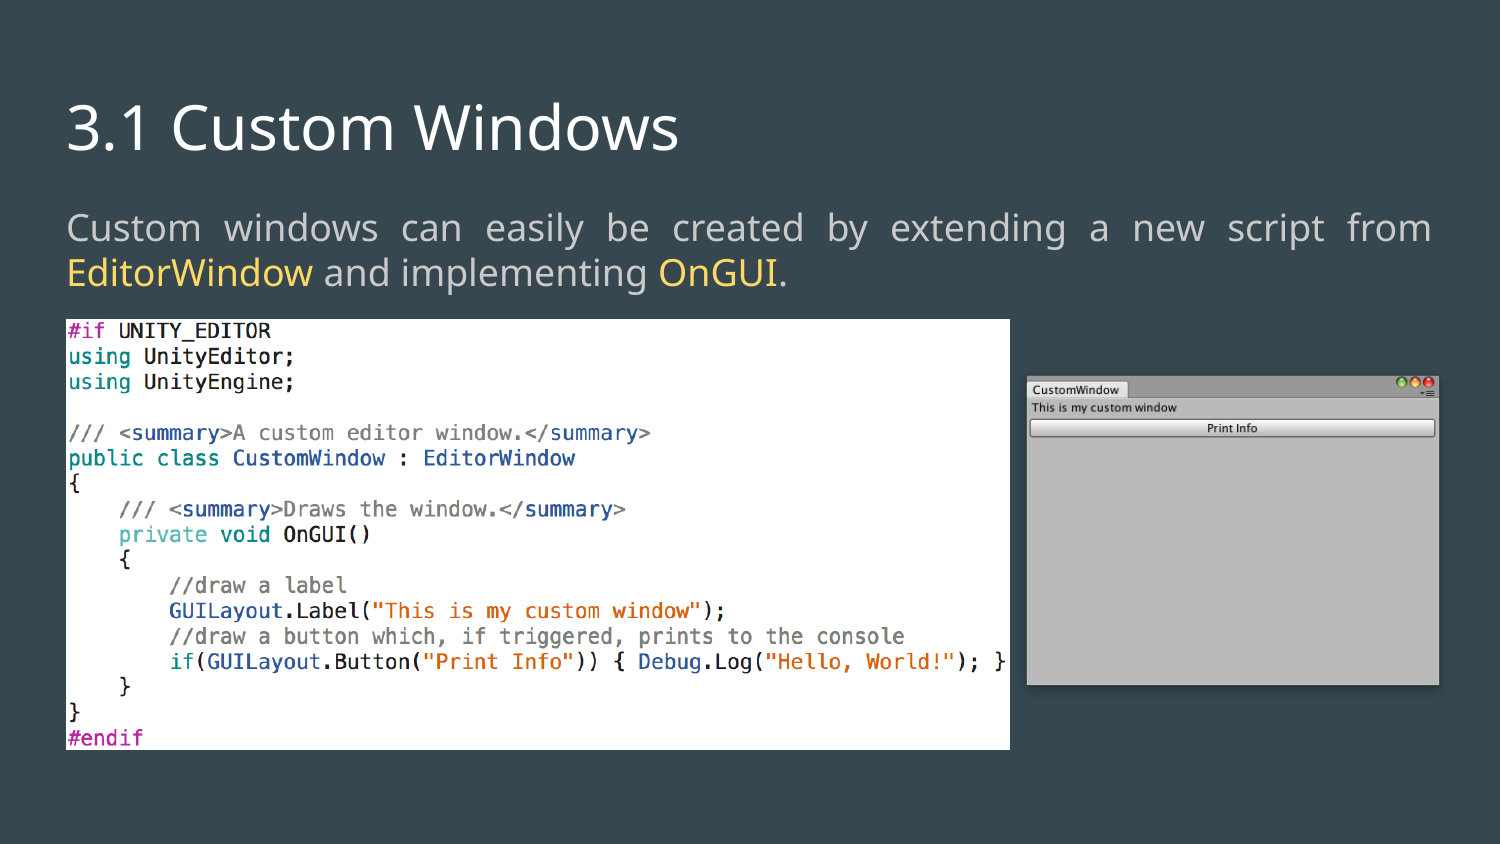

# 3.1 Custom Windows
Custom windows can easily be created by extending a new script from EditorWindow and implementing OnGUI.